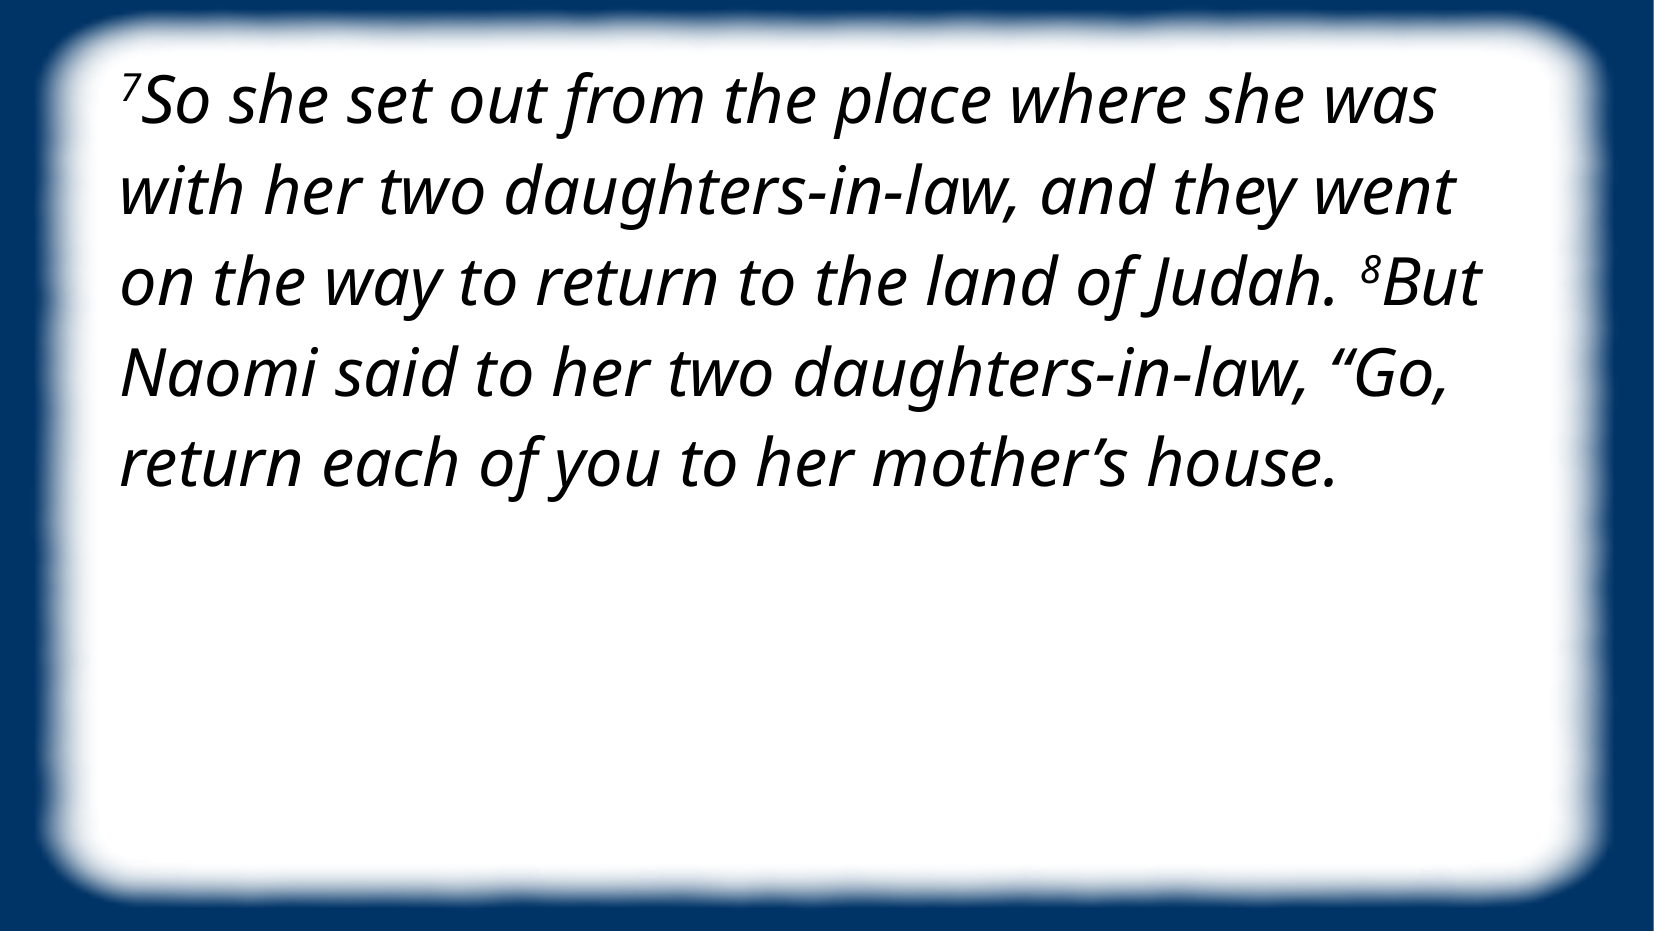

7So she set out from the place where she was with her two daughters-in-law, and they went on the way to return to the land of Judah. 8But Naomi said to her two daughters-in-law, “Go, return each of you to her mother’s house.